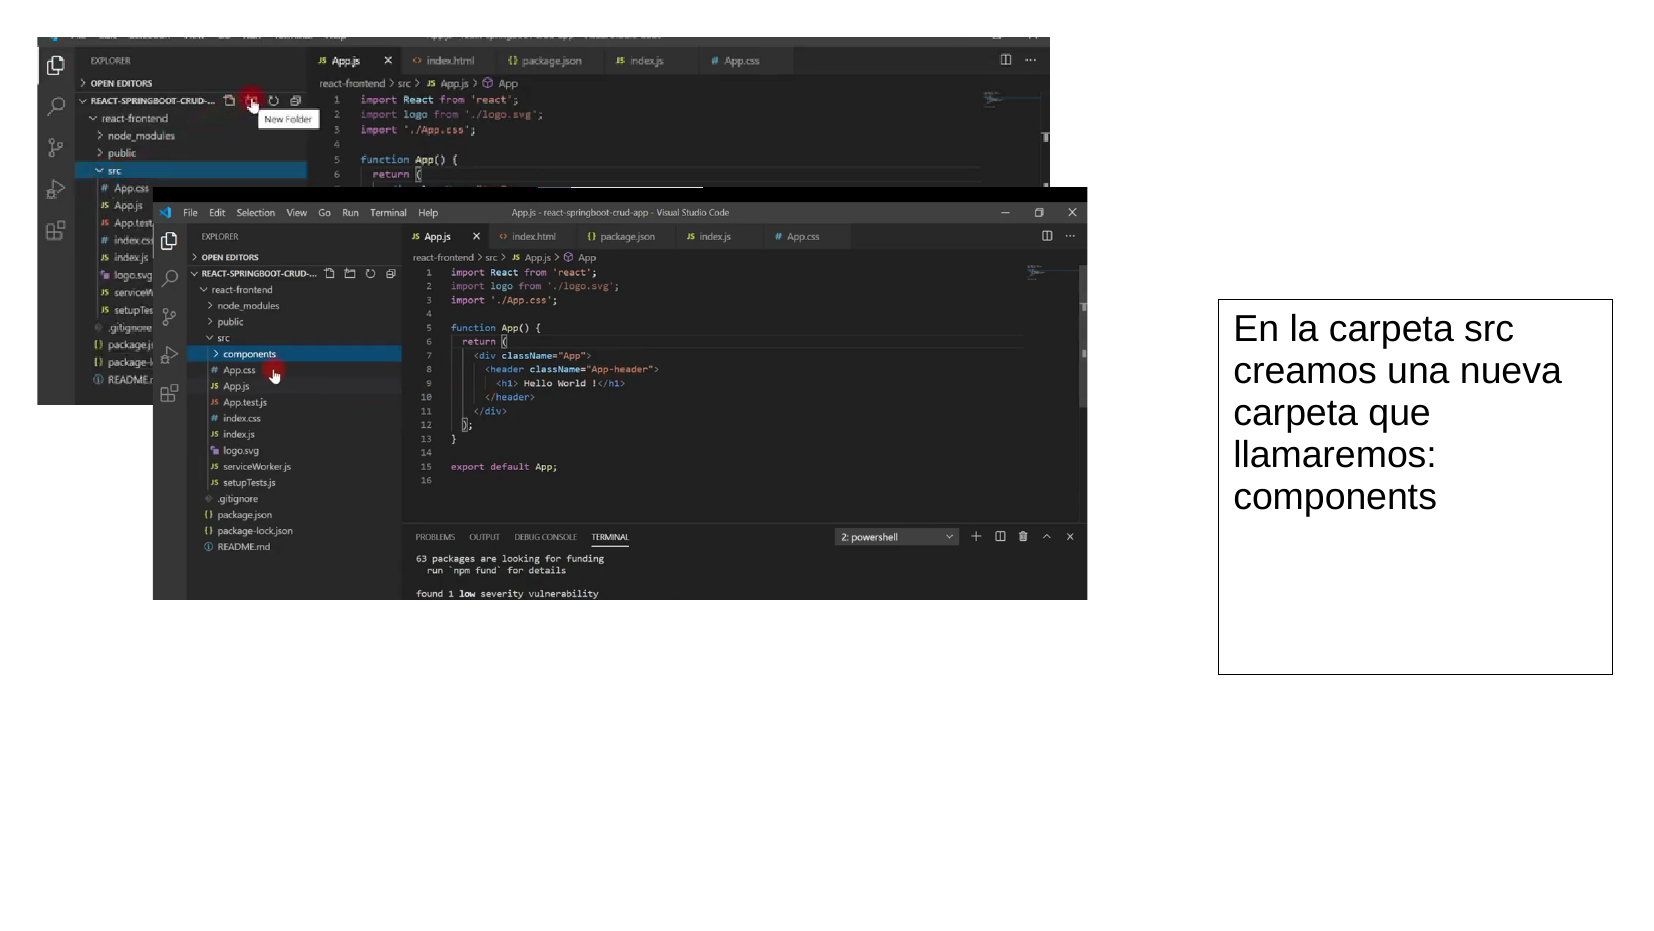

En la carpeta src creamos una nueva carpeta que llamaremos: components